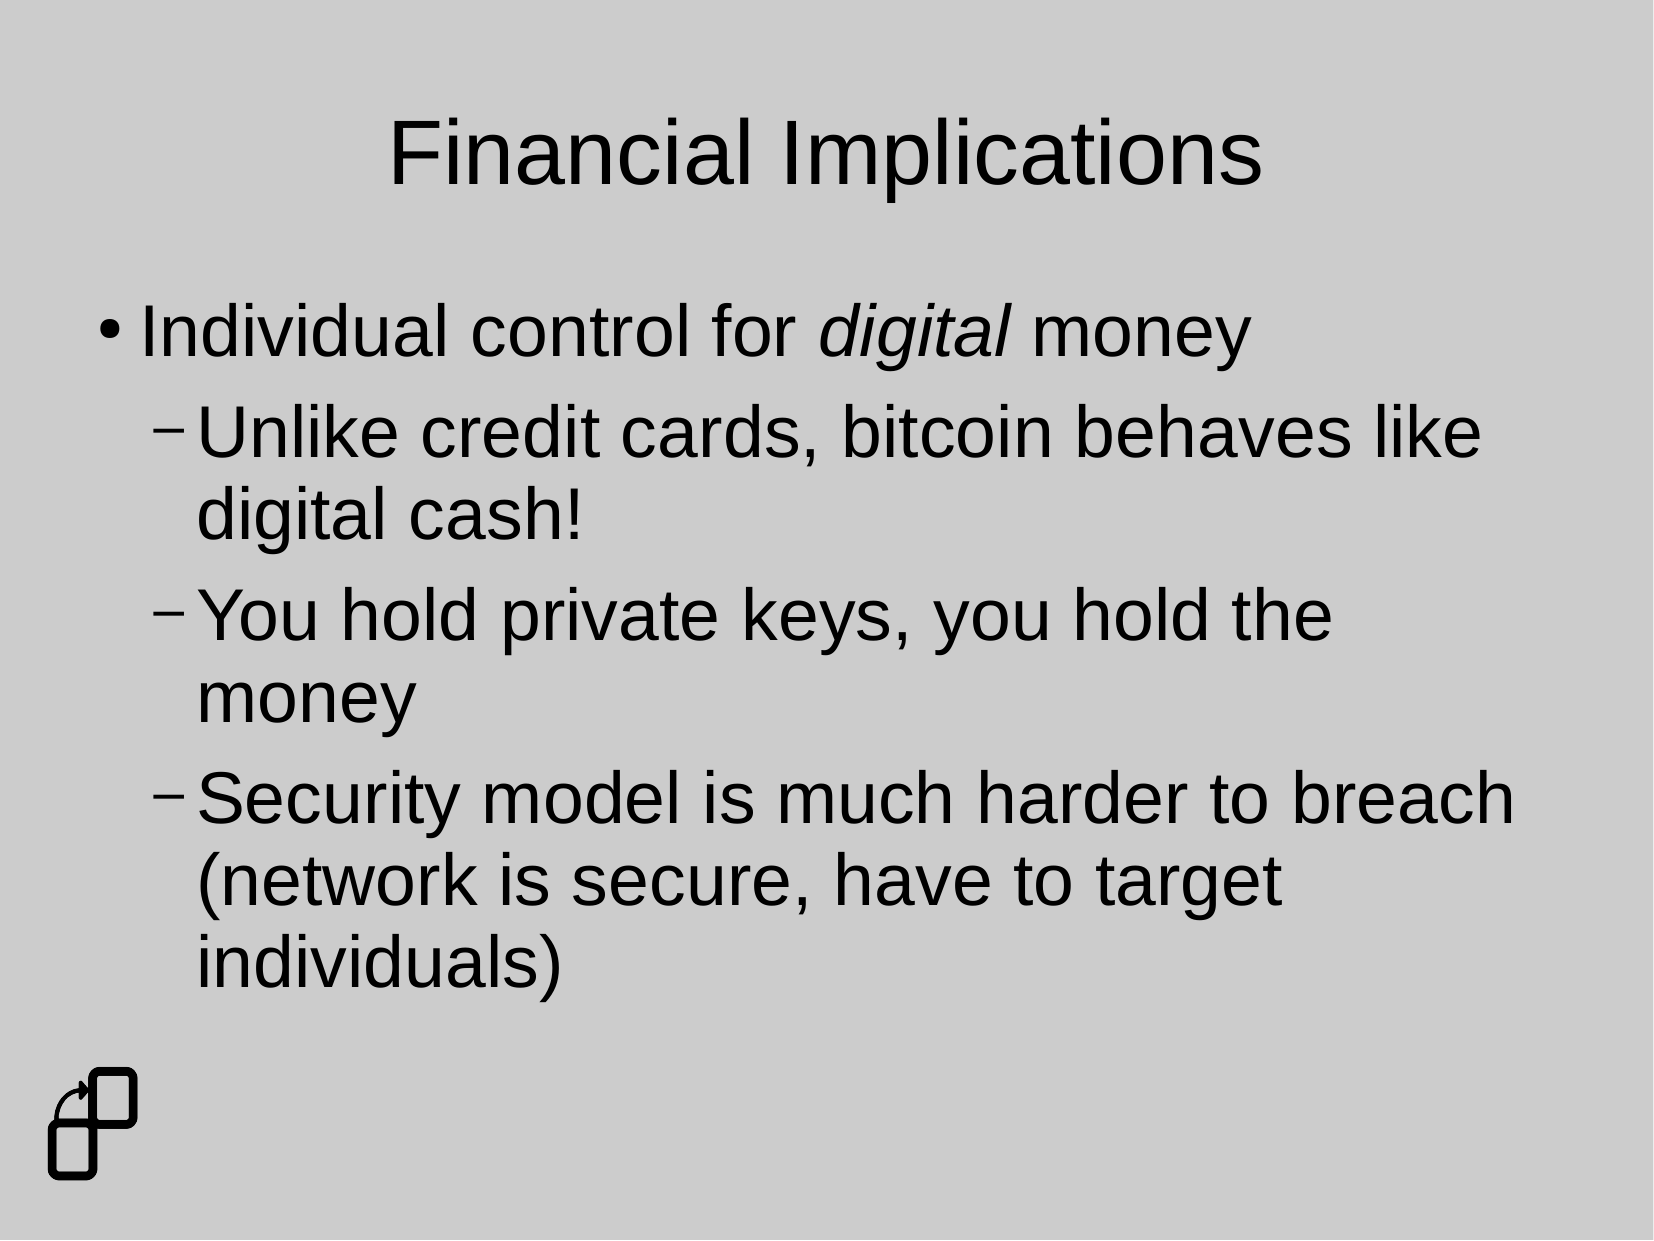

# Financial Implications
Individual control for digital money
Unlike credit cards, bitcoin behaves like digital cash!
You hold private keys, you hold the money
Security model is much harder to breach (network is secure, have to target individuals)